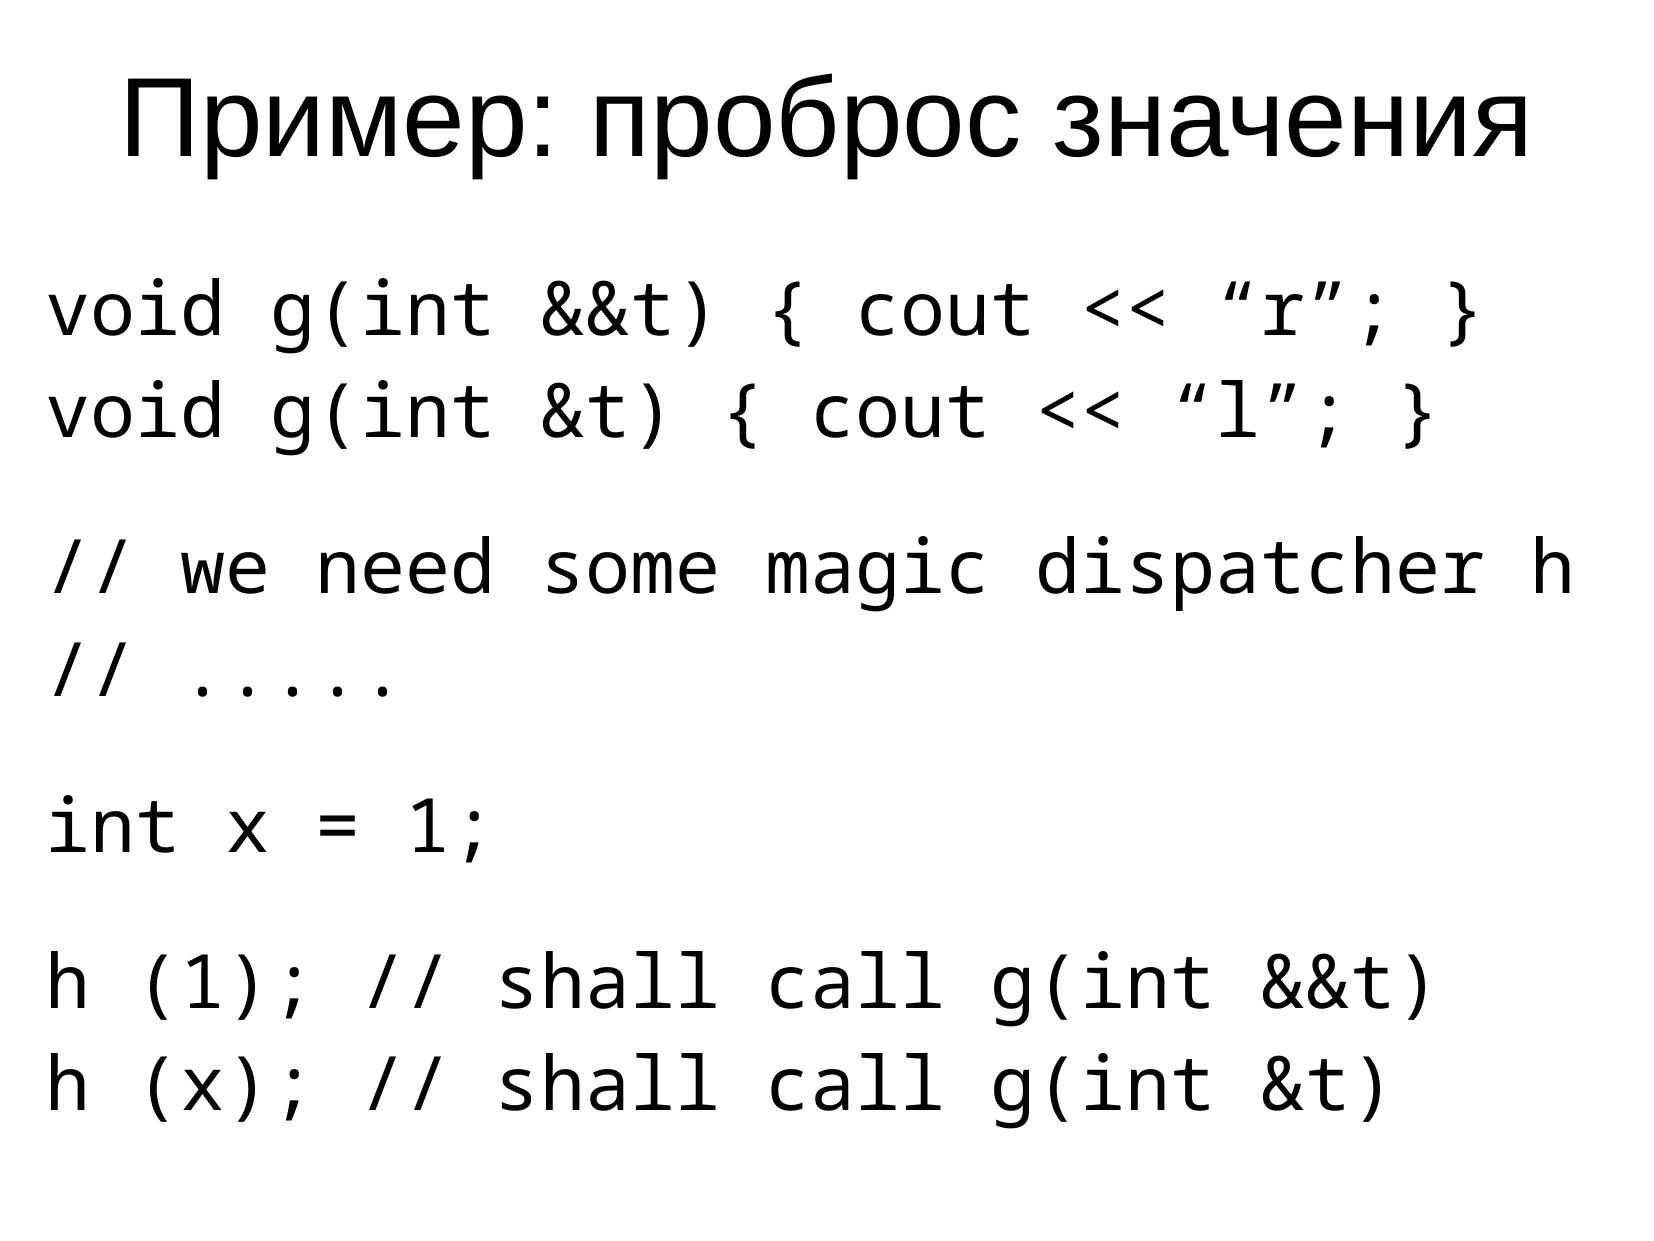

# Пример: проброс значения
void g(int &&t) { cout << “r”; }
void g(int &t) { cout << “l”; }
// we need some magic dispatcher h
// .....
int x = 1;
h (1); // shall call g(int &&t)
h (x); // shall call g(int &t)